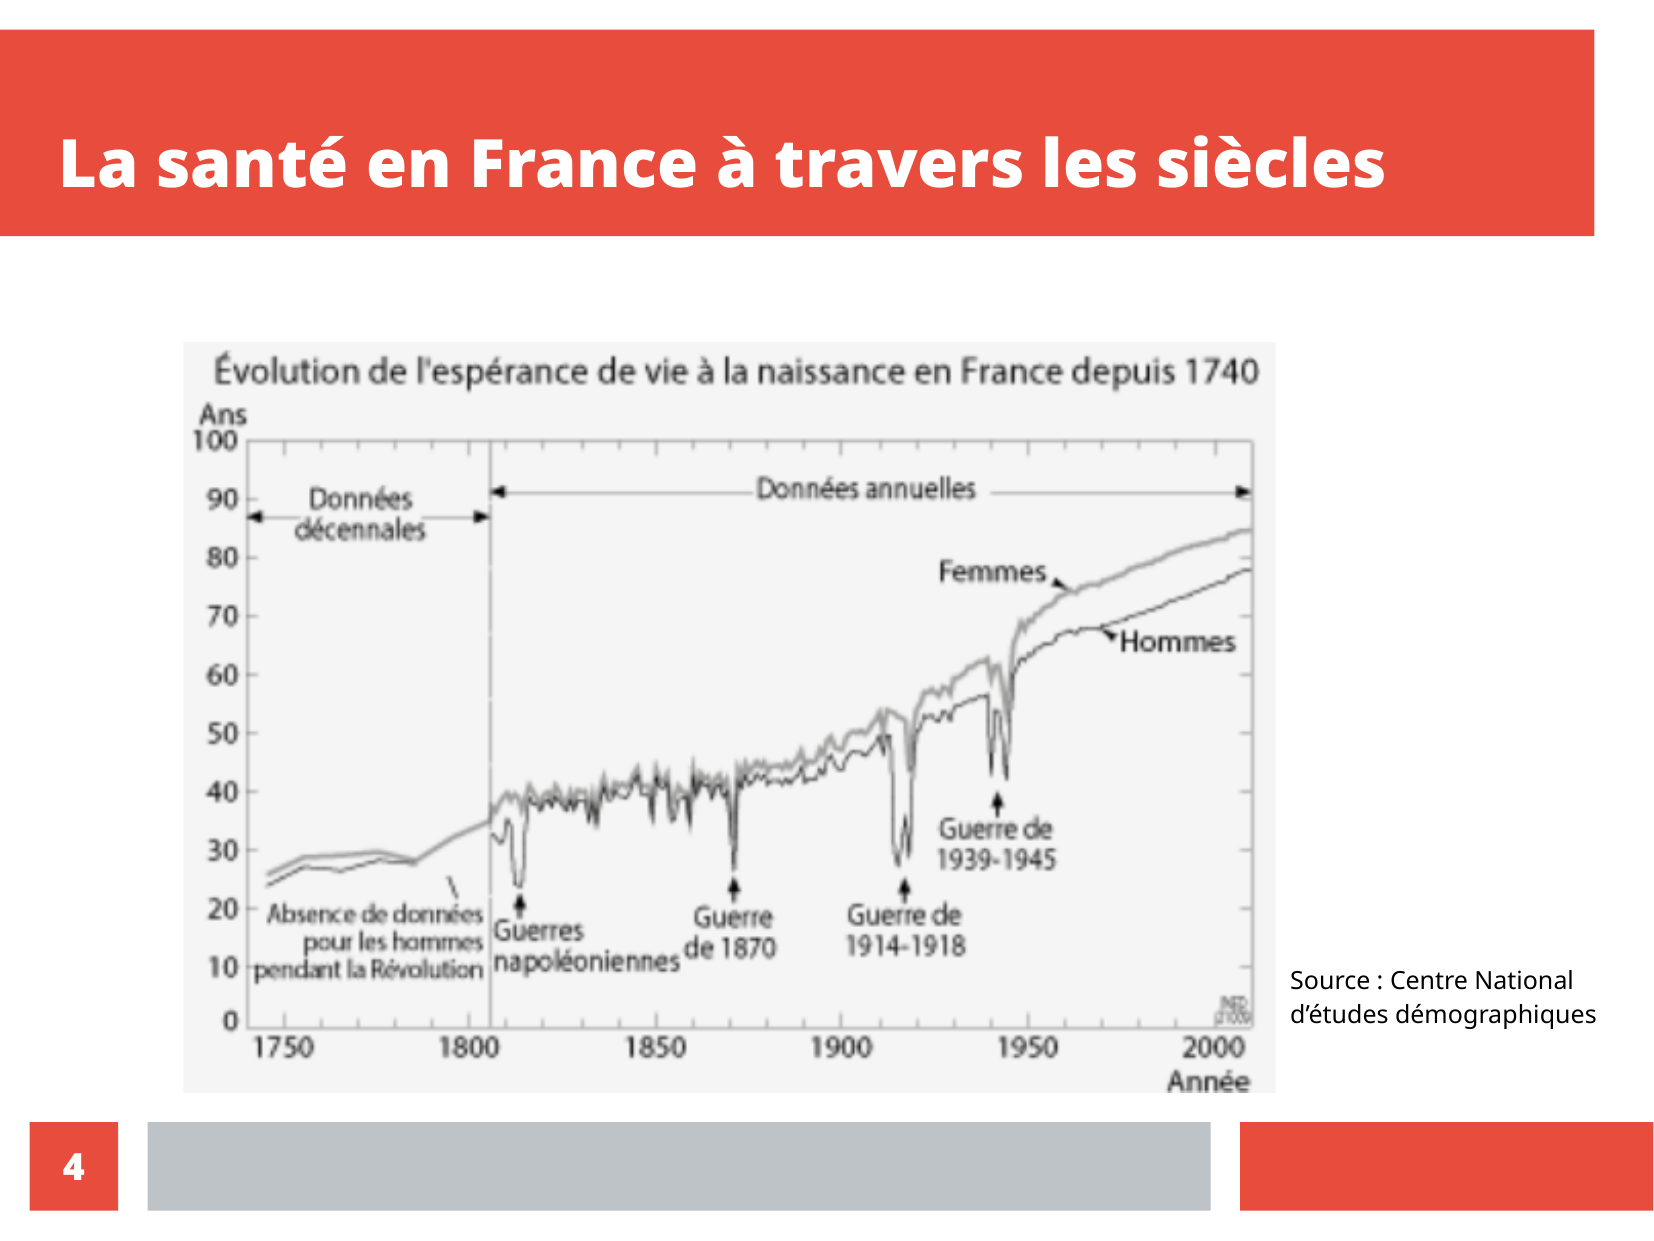

# La santé en France à travers les siècles
Source : Centre National d’études démographiques
4